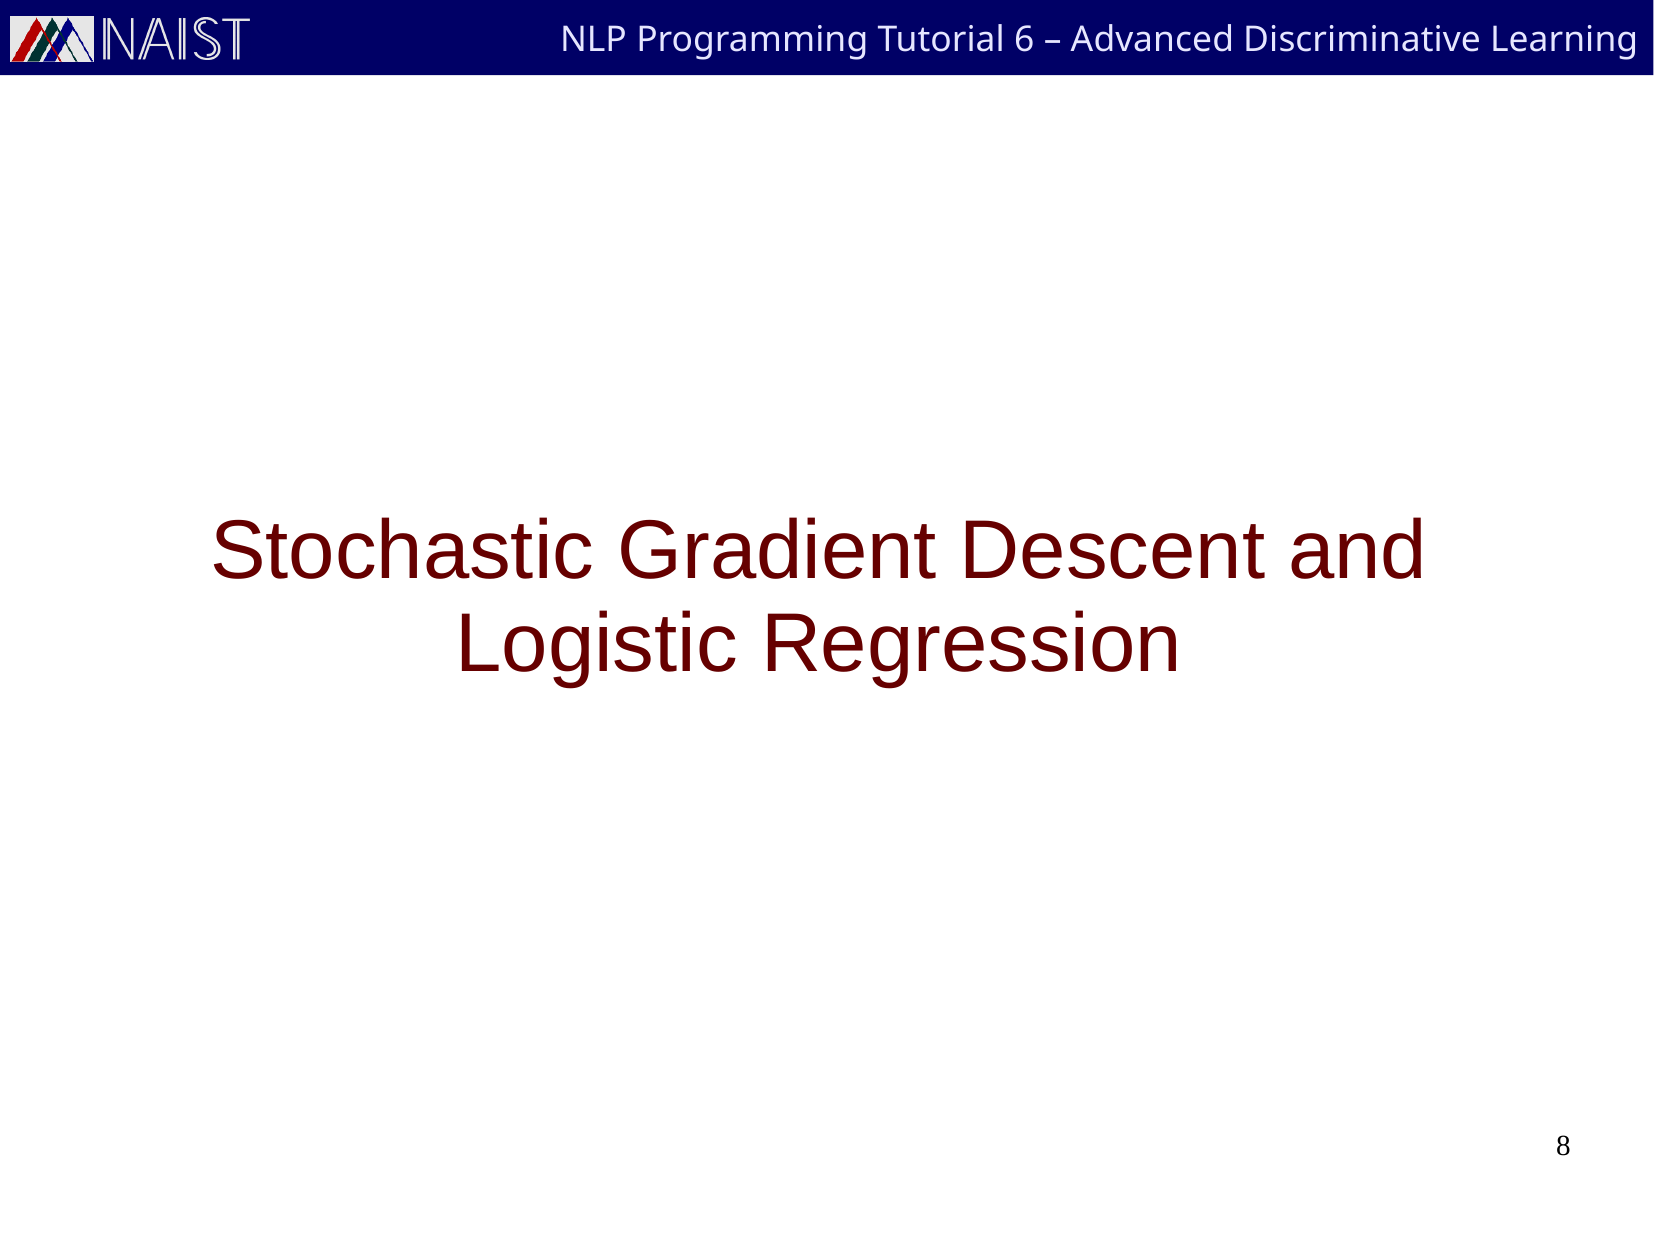

# Stochastic Gradient Descent and Logistic Regression
8